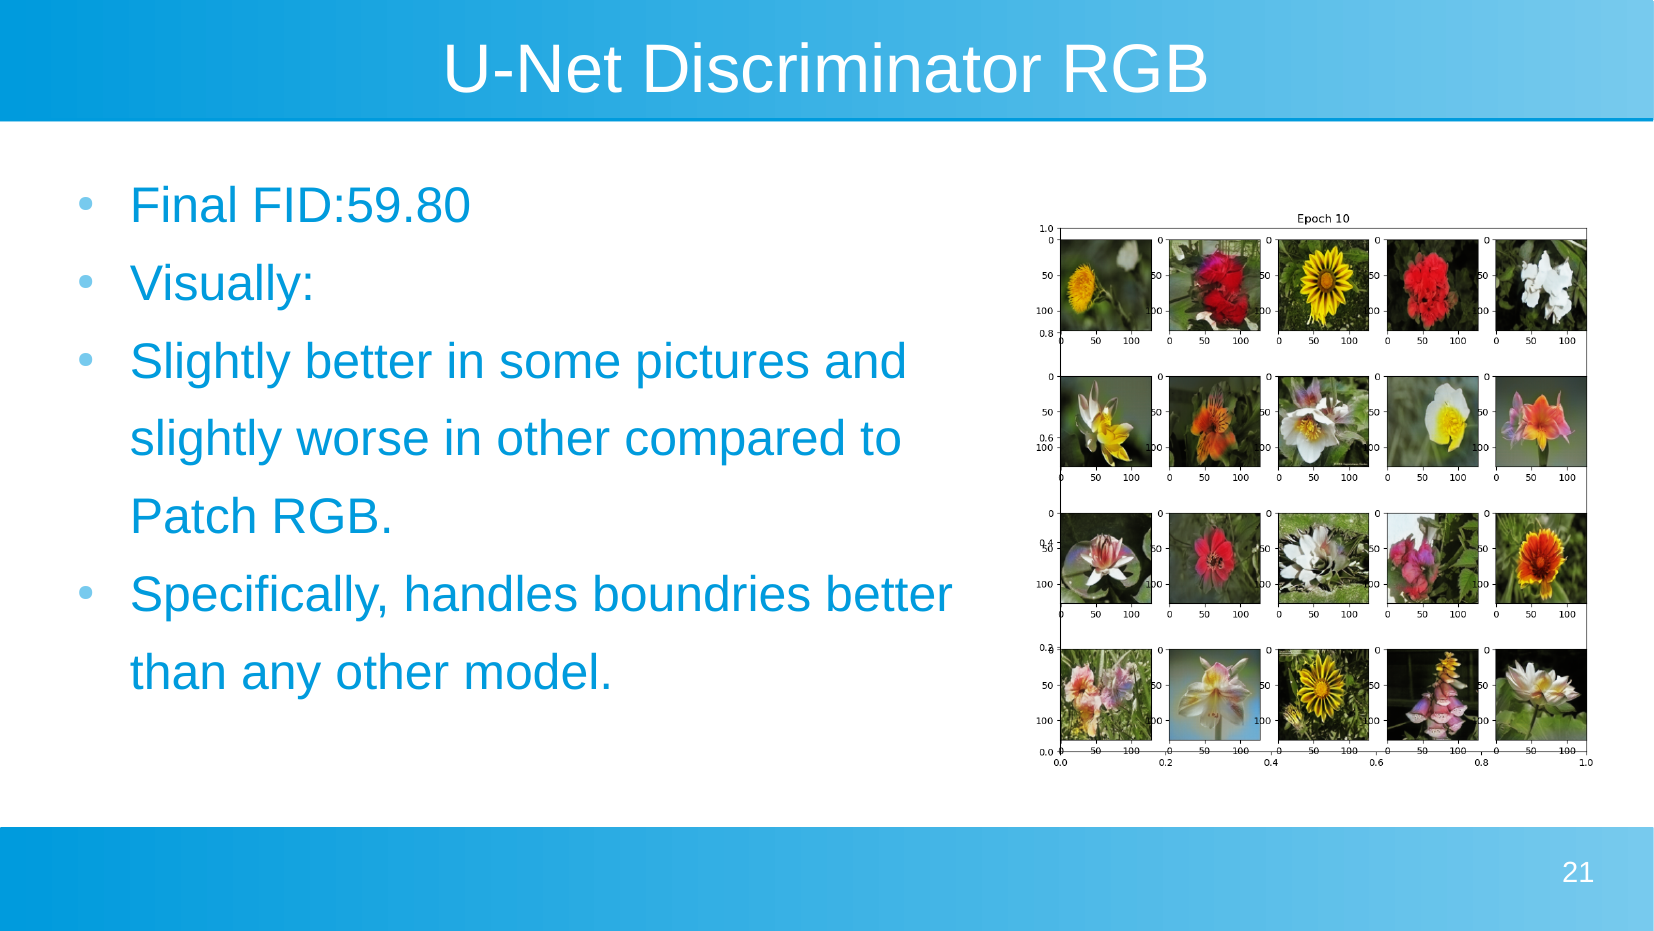

# U-Net Discriminator RGB
Final FID:59.80
Visually:
Slightly better in some pictures and
slightly worse in other compared to
Patch RGB.
Specifically, handles boundries better
than any other model.
21